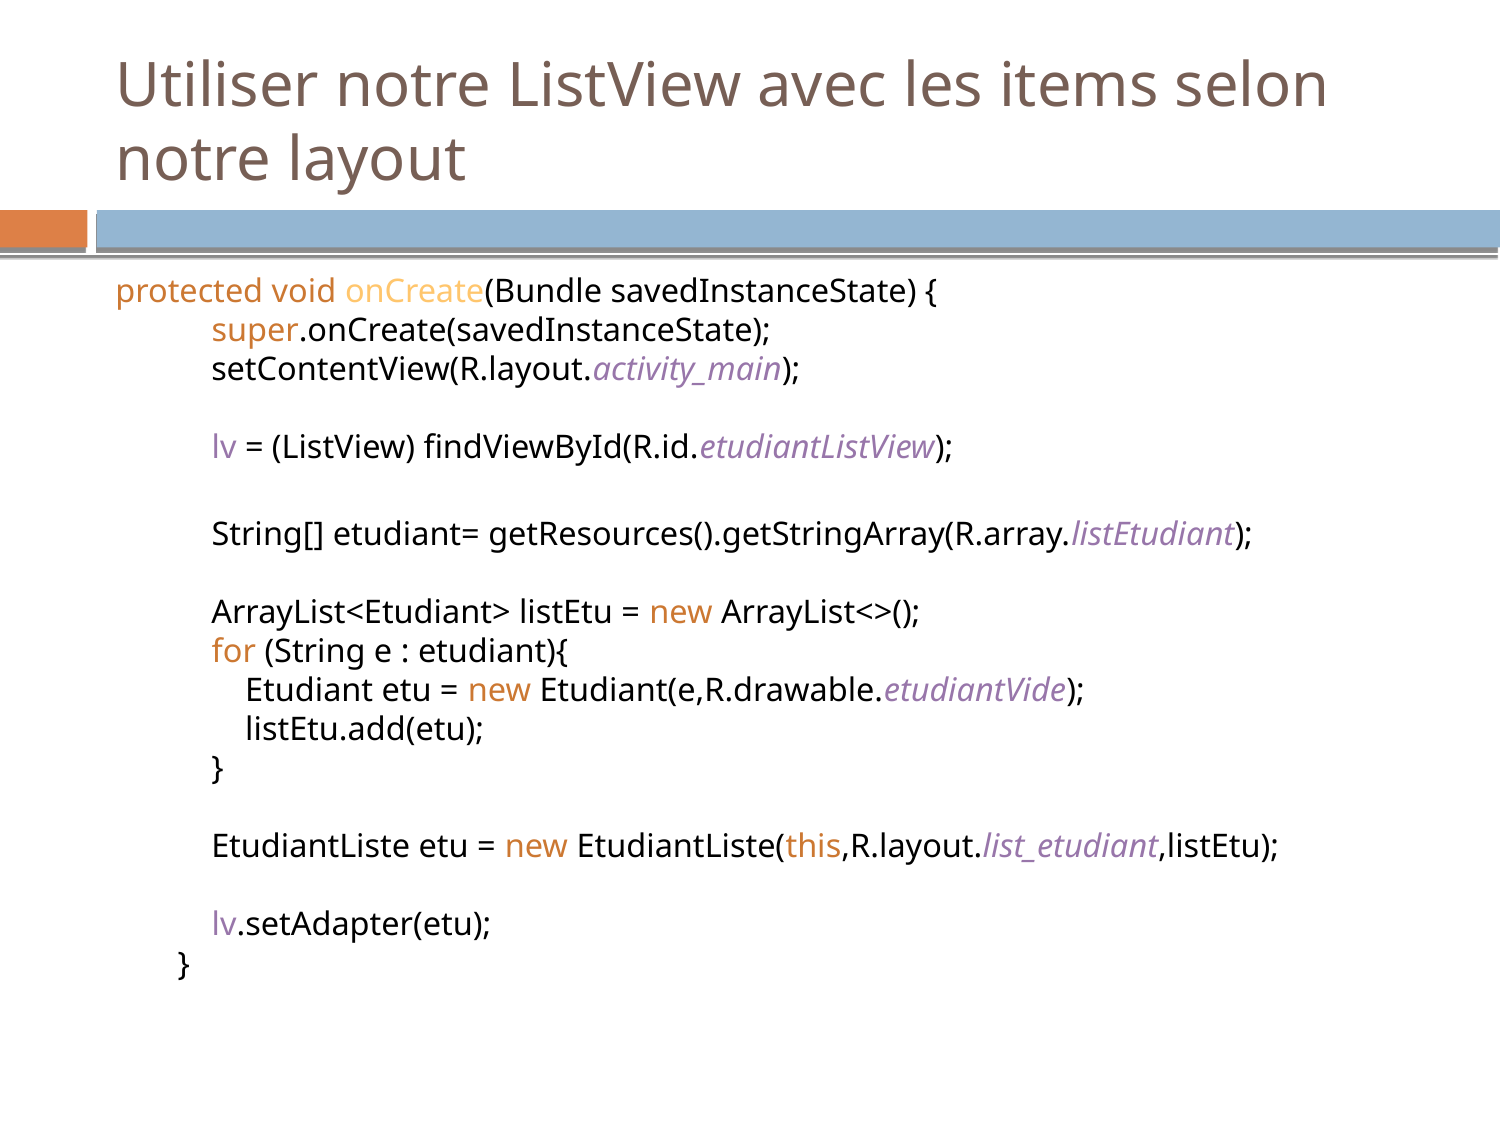

# Utiliser notre ListView avec les items selon notre layout
protected void onCreate(Bundle savedInstanceState) {
 super.onCreate(savedInstanceState);
 setContentView(R.layout.activity_main);
 lv = (ListView) findViewById(R.id.etudiantListView);
 String[] etudiant= getResources().getStringArray(R.array.listEtudiant);
 ArrayList<Etudiant> listEtu = new ArrayList<>();
 for (String e : etudiant){
 Etudiant etu = new Etudiant(e,R.drawable.etudiantVide);
 listEtu.add(etu);
 }
 EtudiantListe etu = new EtudiantListe(this,R.layout.list_etudiant,listEtu);
 lv.setAdapter(etu);
 }